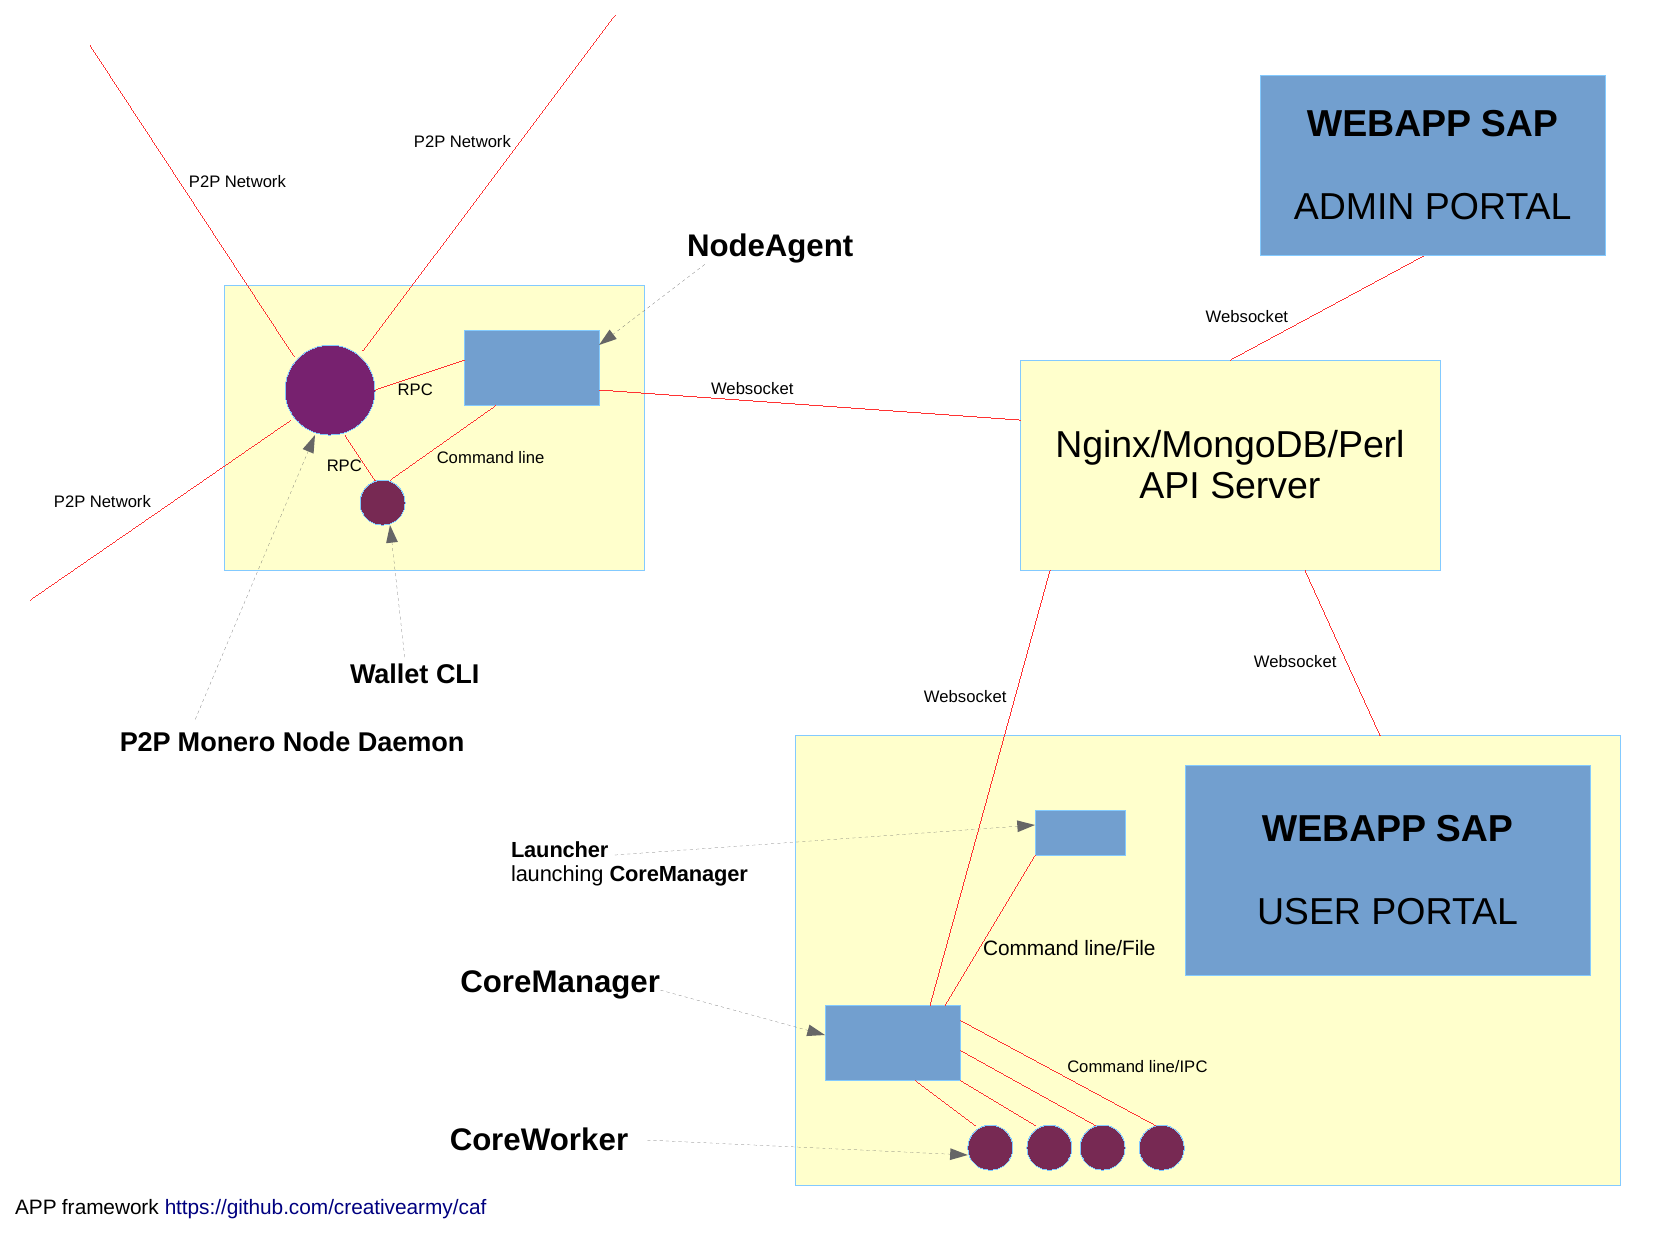

WEBAPP SAP
ADMIN PORTAL
P2P Network
P2P Network
NodeAgent
Websocket
Nginx/MongoDB/Perl
API Server
Websocket
RPC
Command line
RPC
P2P Network
Wallet CLI
Websocket
Websocket
P2P Monero Node Daemon
WEBAPP SAP
USER PORTAL
Launcher
launching CoreManager
CoreManager
Command line/File
Command line/IPC
CoreWorker
APP framework https://github.com/creativearmy/caf